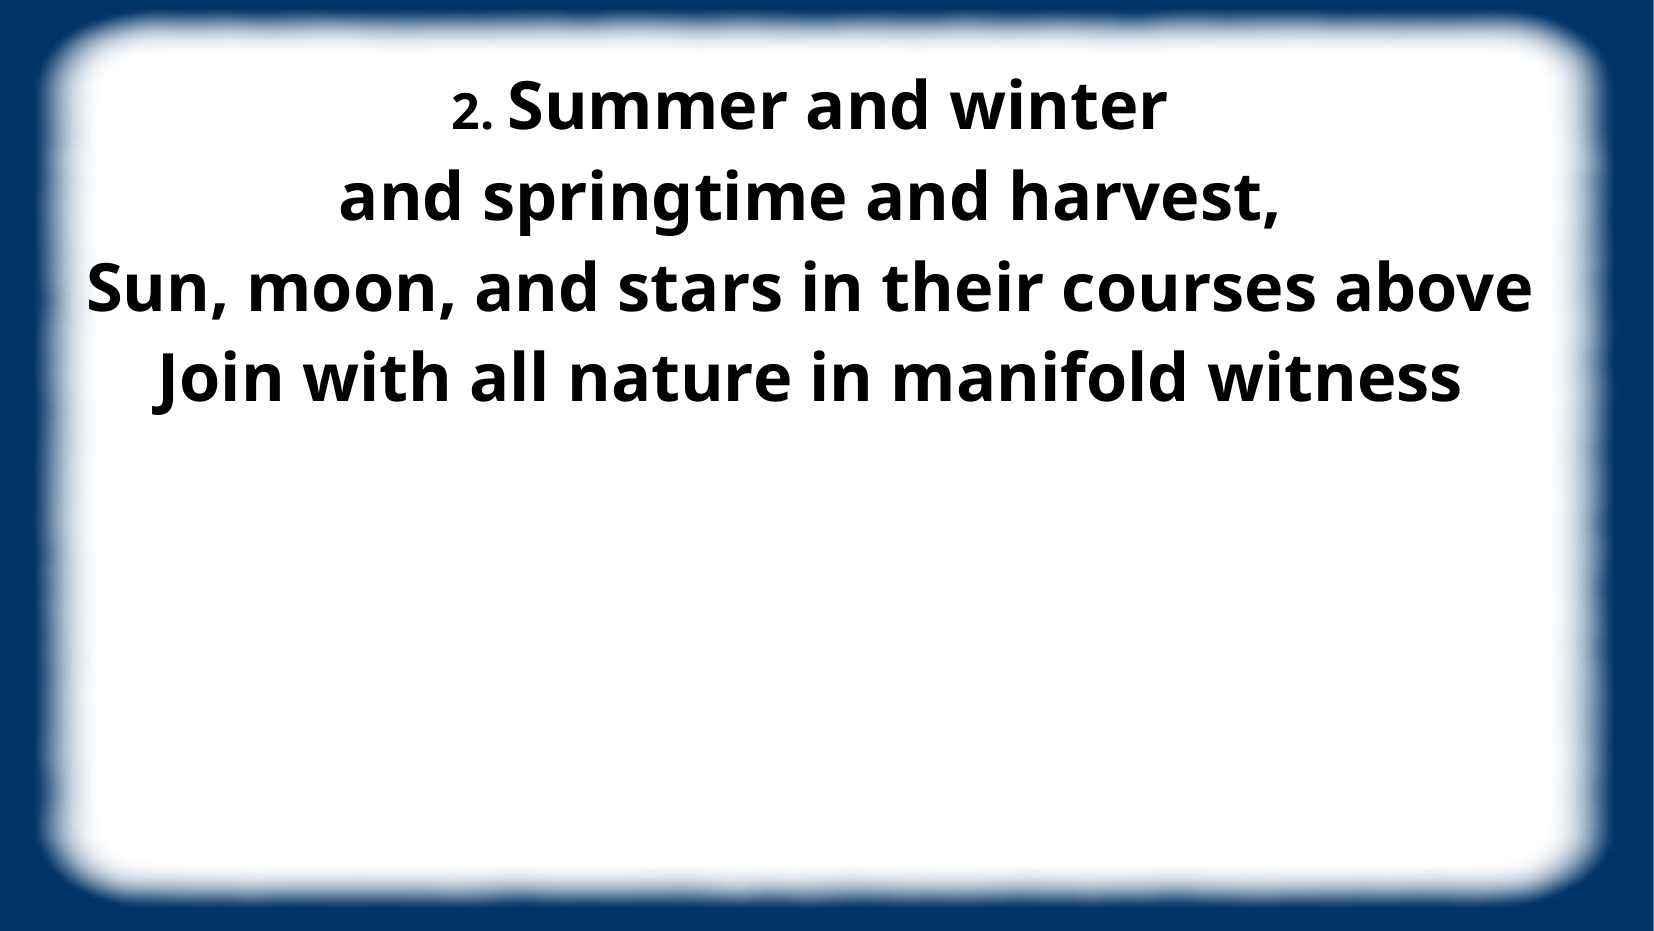

2. Summer and winter
and springtime and harvest,
Sun, moon, and stars in their courses above
Join with all nature in manifold witness